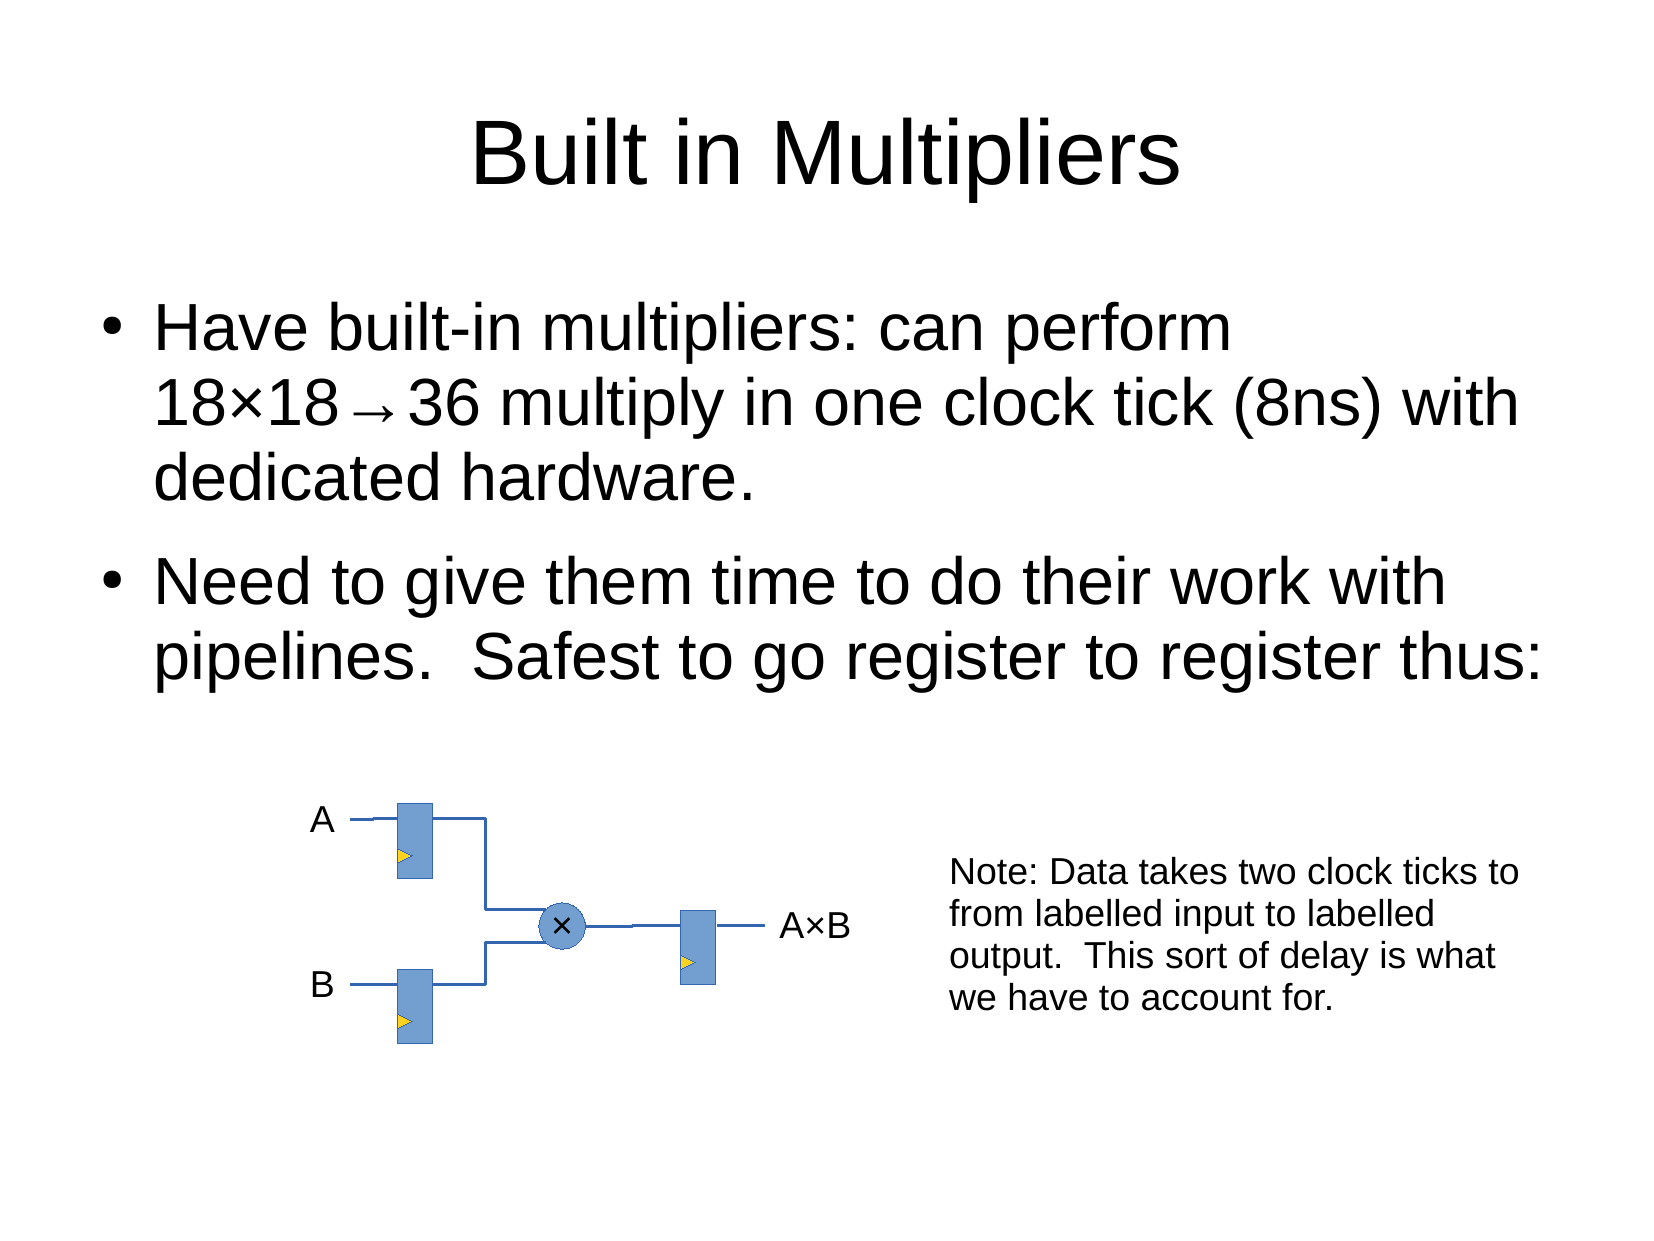

# Built in Multipliers
Have built-in multipliers: can perform 18×18→36 multiply in one clock tick (8ns) with dedicated hardware.
Need to give them time to do their work with pipelines. Safest to go register to register thus:
A
Note: Data takes two clock ticks to from labelled input to labelled output. This sort of delay is what we have to account for.
A×B
×
B